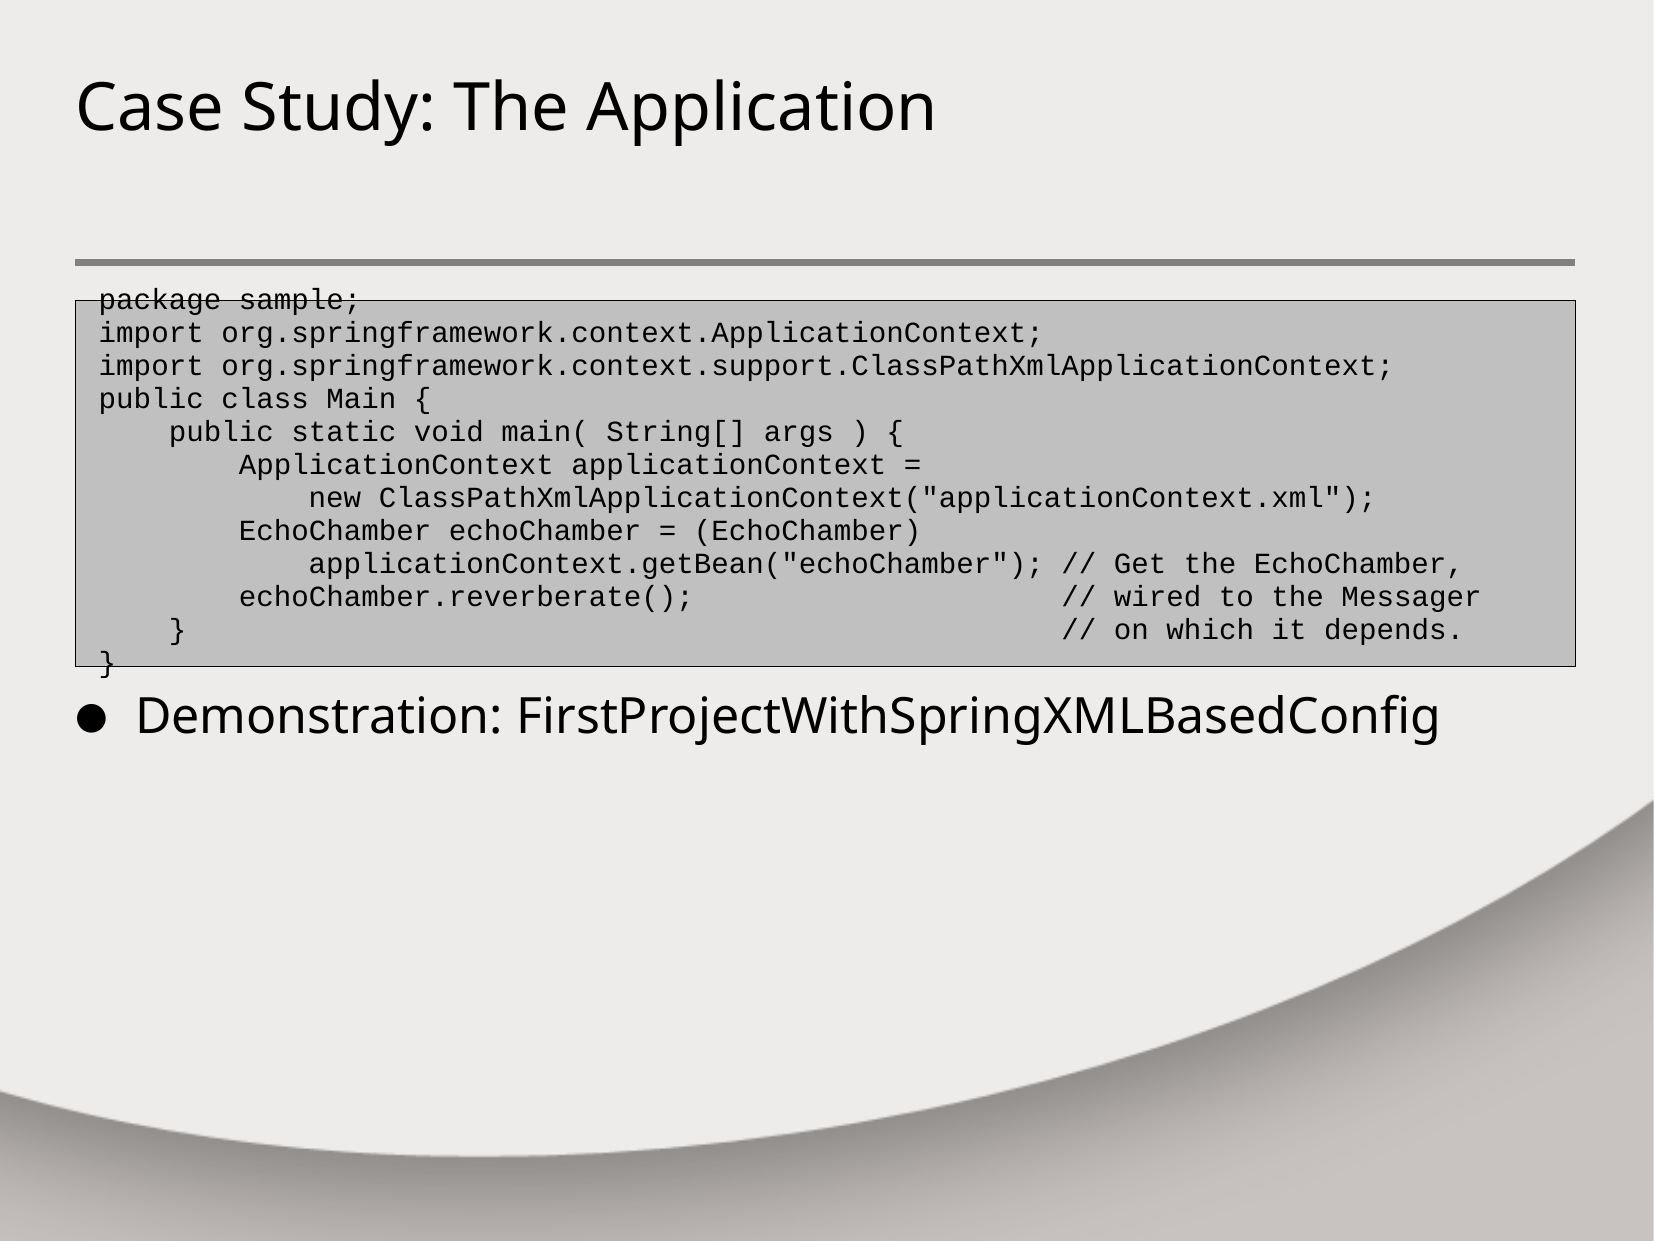

# Case Study: The Application
Demonstration: FirstProjectWithSpringXMLBasedConfig
package sample;
import org.springframework.context.ApplicationContext;
import org.springframework.context.support.ClassPathXmlApplicationContext;
public class Main {
 public static void main( String[] args ) {
 ApplicationContext applicationContext =
 new ClassPathXmlApplicationContext("applicationContext.xml");
 EchoChamber echoChamber = (EchoChamber)
 applicationContext.getBean("echoChamber"); // Get the EchoChamber,
 echoChamber.reverberate(); // wired to the Messager
 } // on which it depends.
}